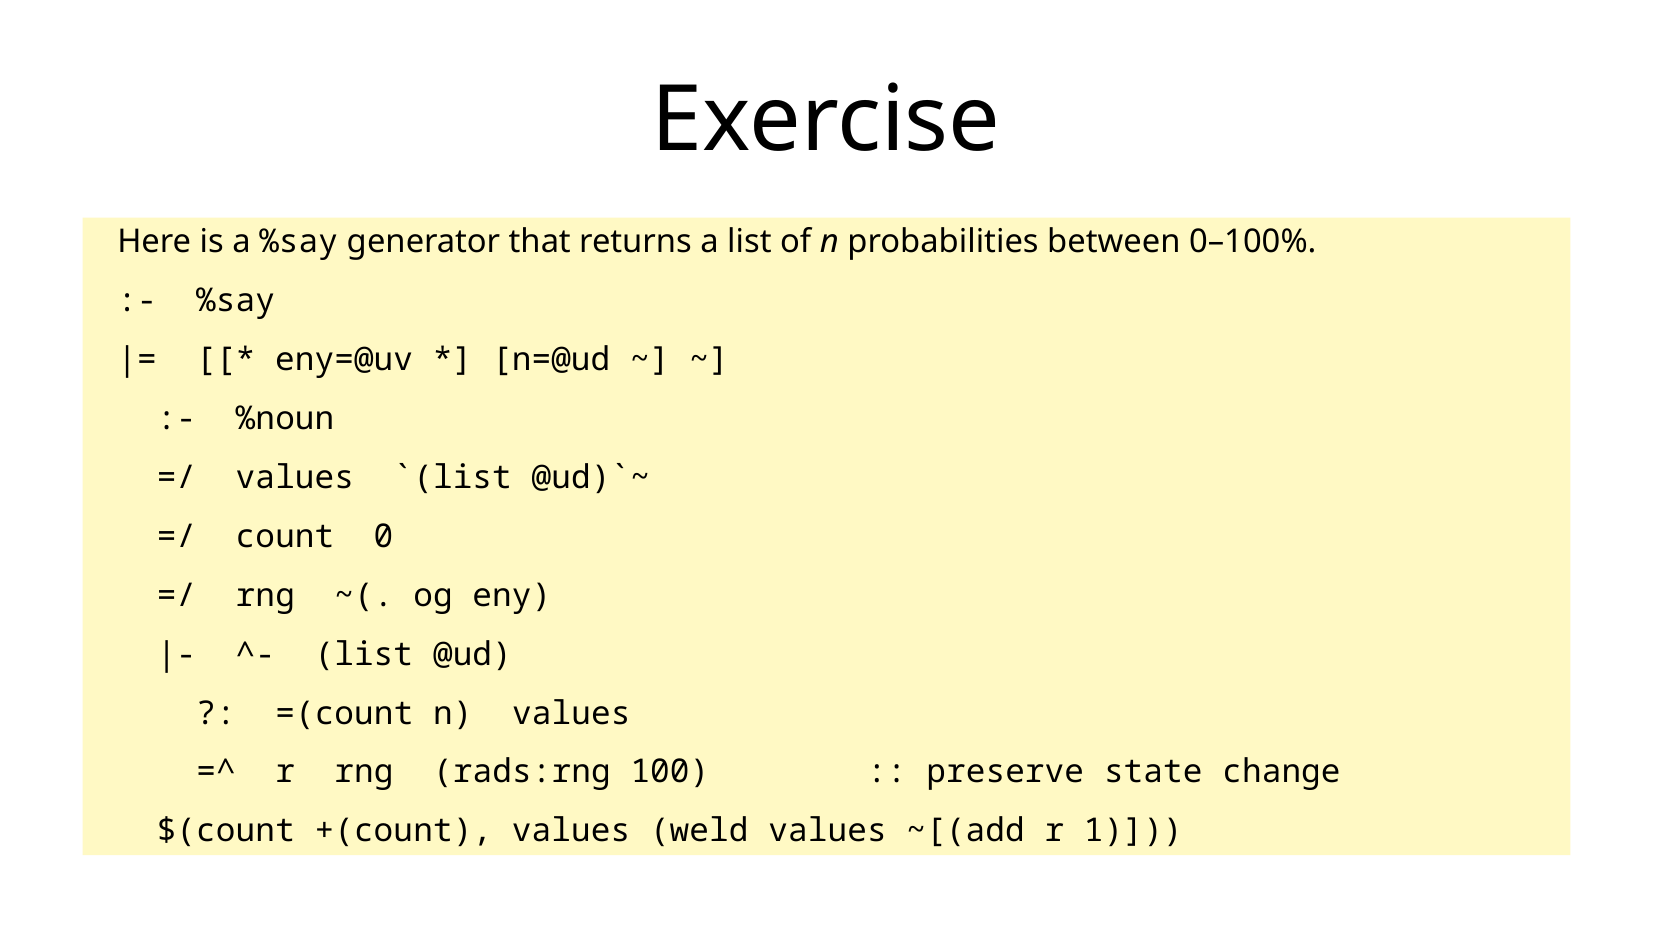

# Exercise
Here is a %say generator that returns a list of n probabilities between 0–100%.
:- %say
|= [[* eny=@uv *] [n=@ud ~] ~]
 :- %noun
 =/ values `(list @ud)`~
 =/ count 0
 =/ rng ~(. og eny)
 |- ^- (list @ud)
 ?: =(count n) values
 =^ r rng (rads:rng 100) :: preserve state change
 $(count +(count), values (weld values ~[(add r 1)]))